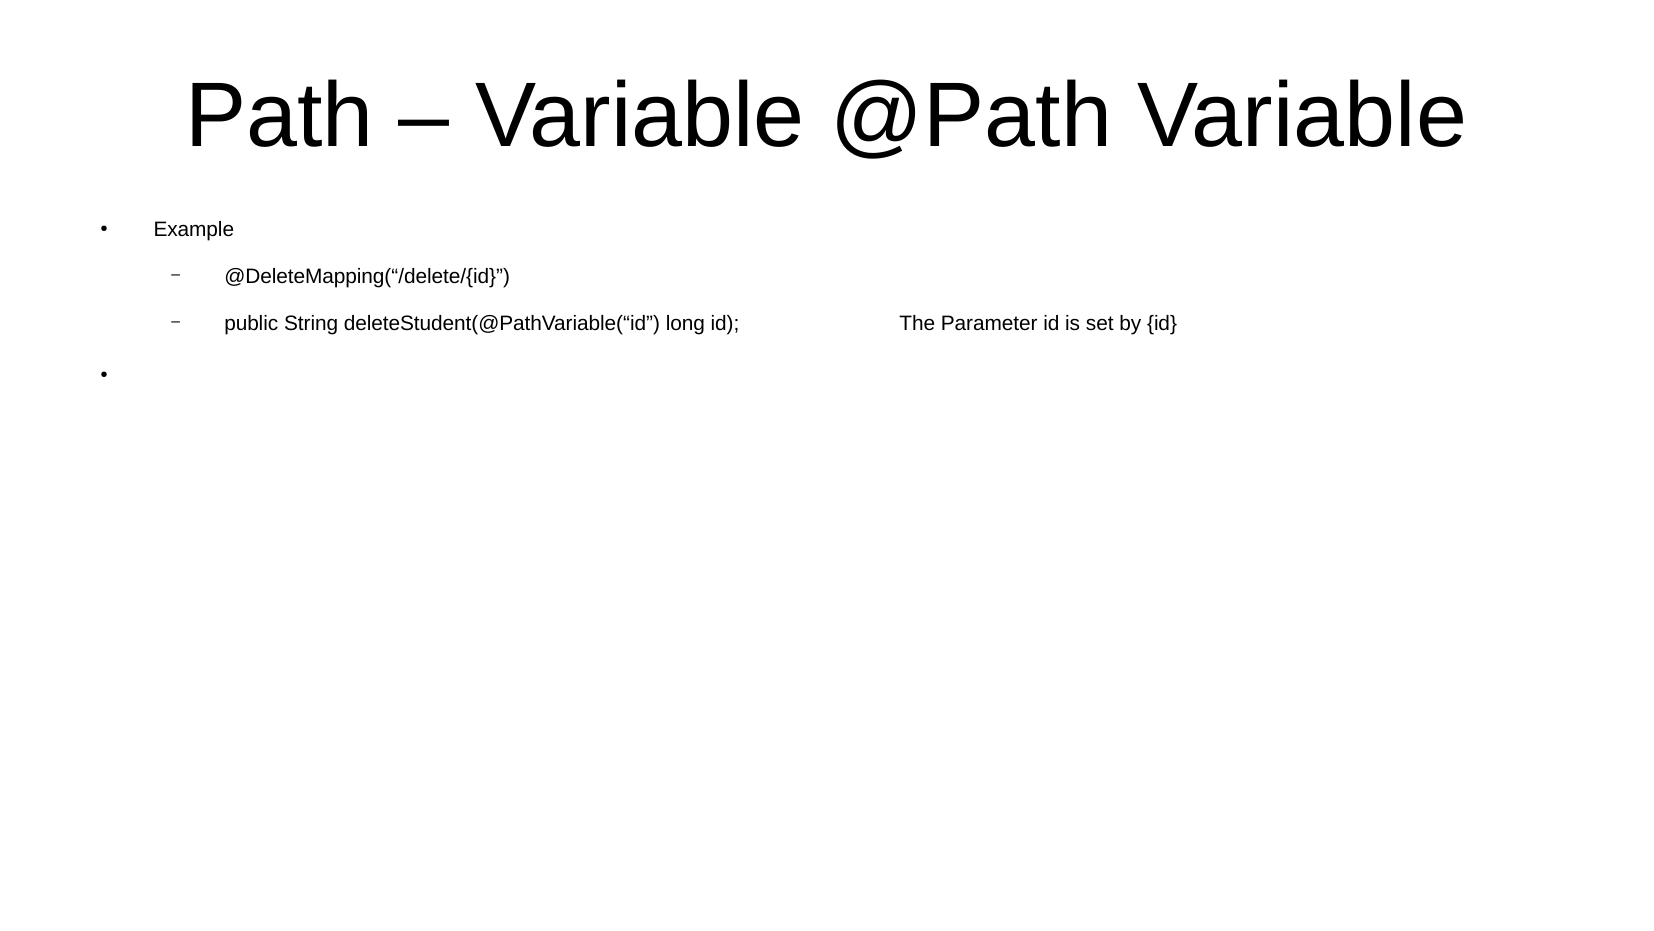

# Path – Variable @Path Variable
Example
@DeleteMapping(“/delete/{id}”)
public String deleteStudent(@PathVariable(“id”) long id);			The Parameter id is set by {id}